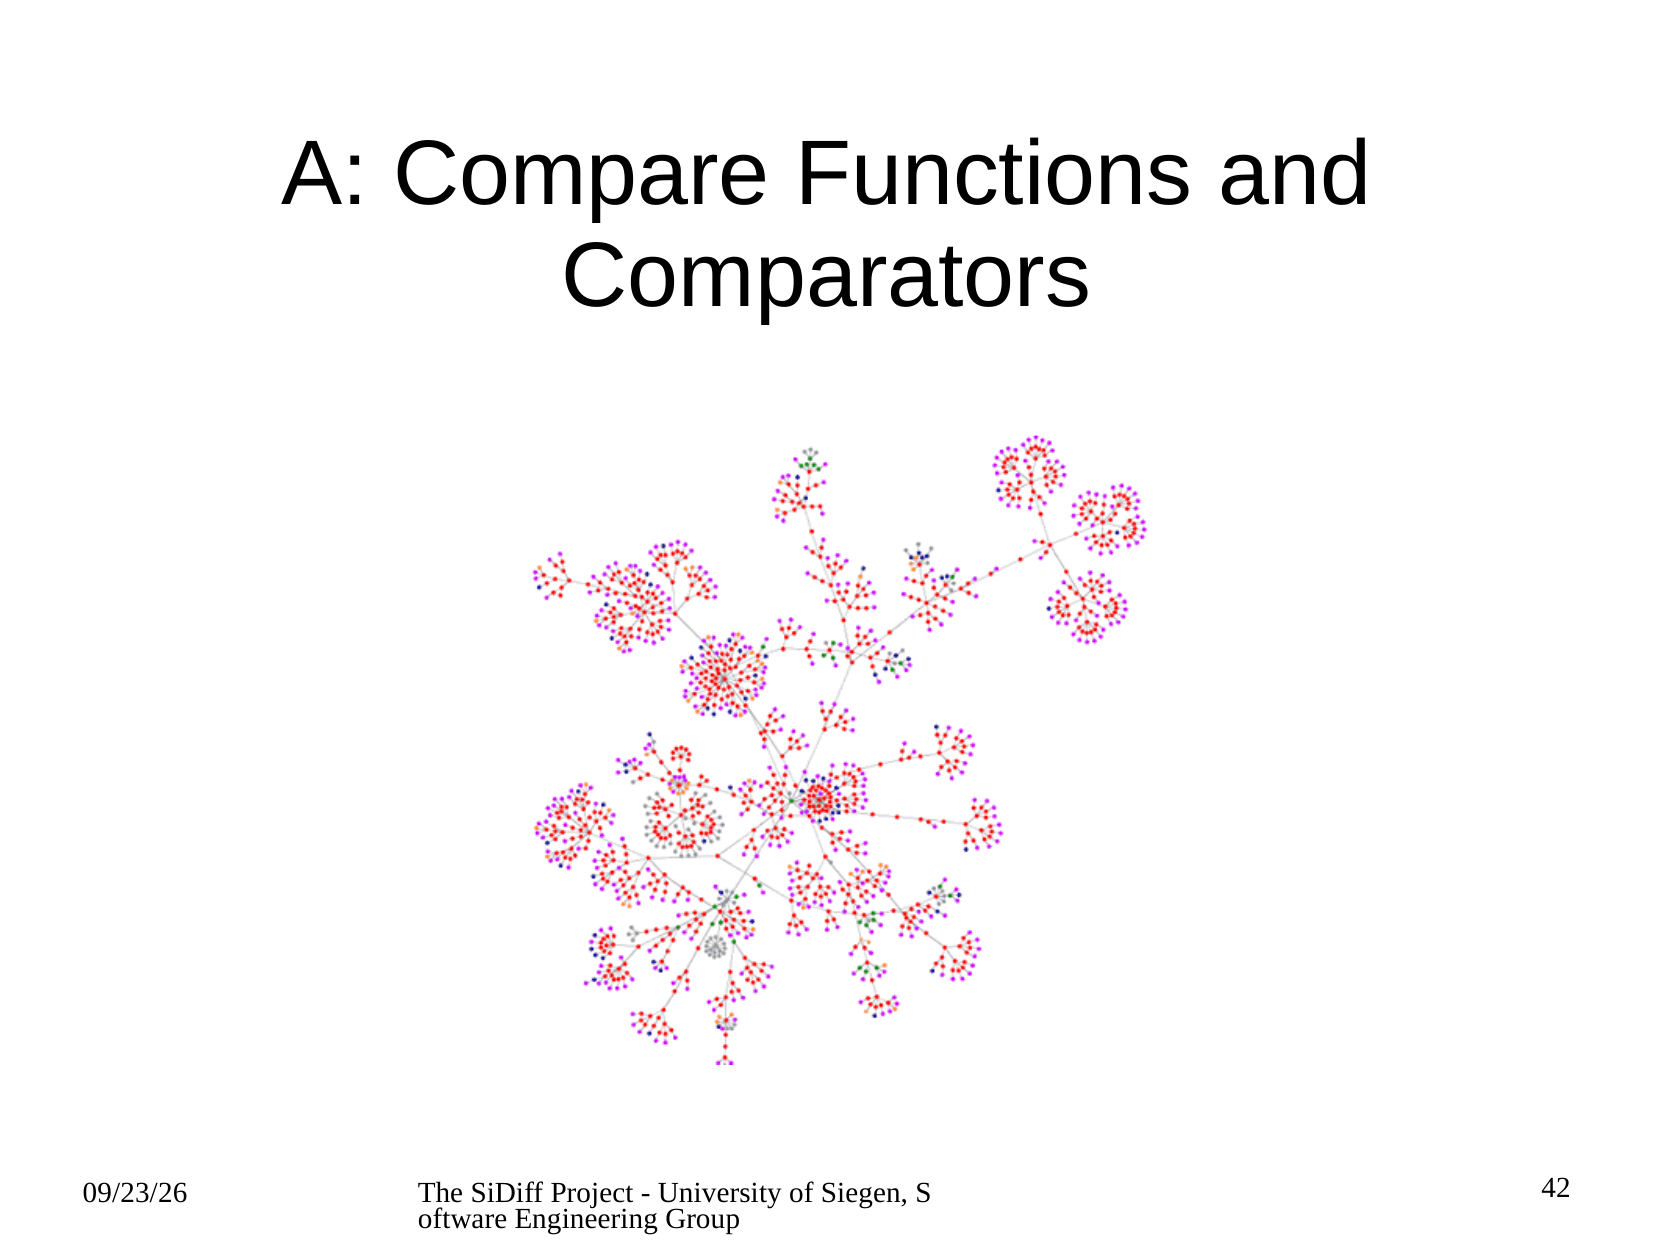

# A: Compare Functions and Comparators
42
The SiDiff Project - University of Siegen, Software Engineering Group